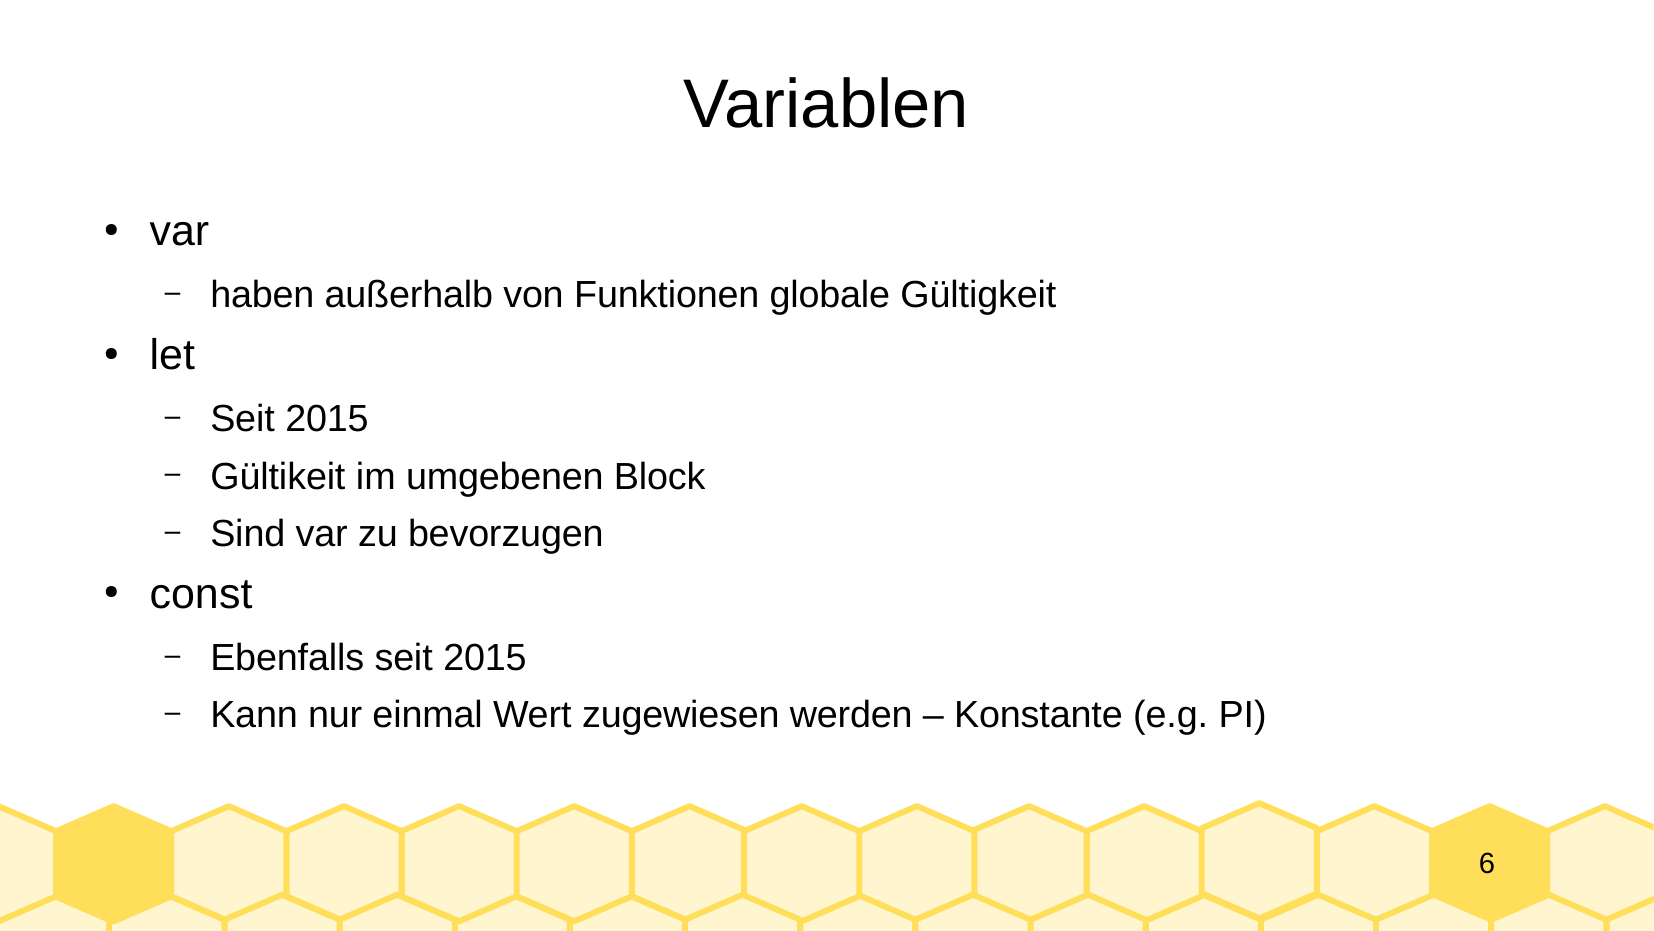

# Variablen
var
haben außerhalb von Funktionen globale Gültigkeit
let
Seit 2015
Gültikeit im umgebenen Block
Sind var zu bevorzugen
const
Ebenfalls seit 2015
Kann nur einmal Wert zugewiesen werden – Konstante (e.g. PI)